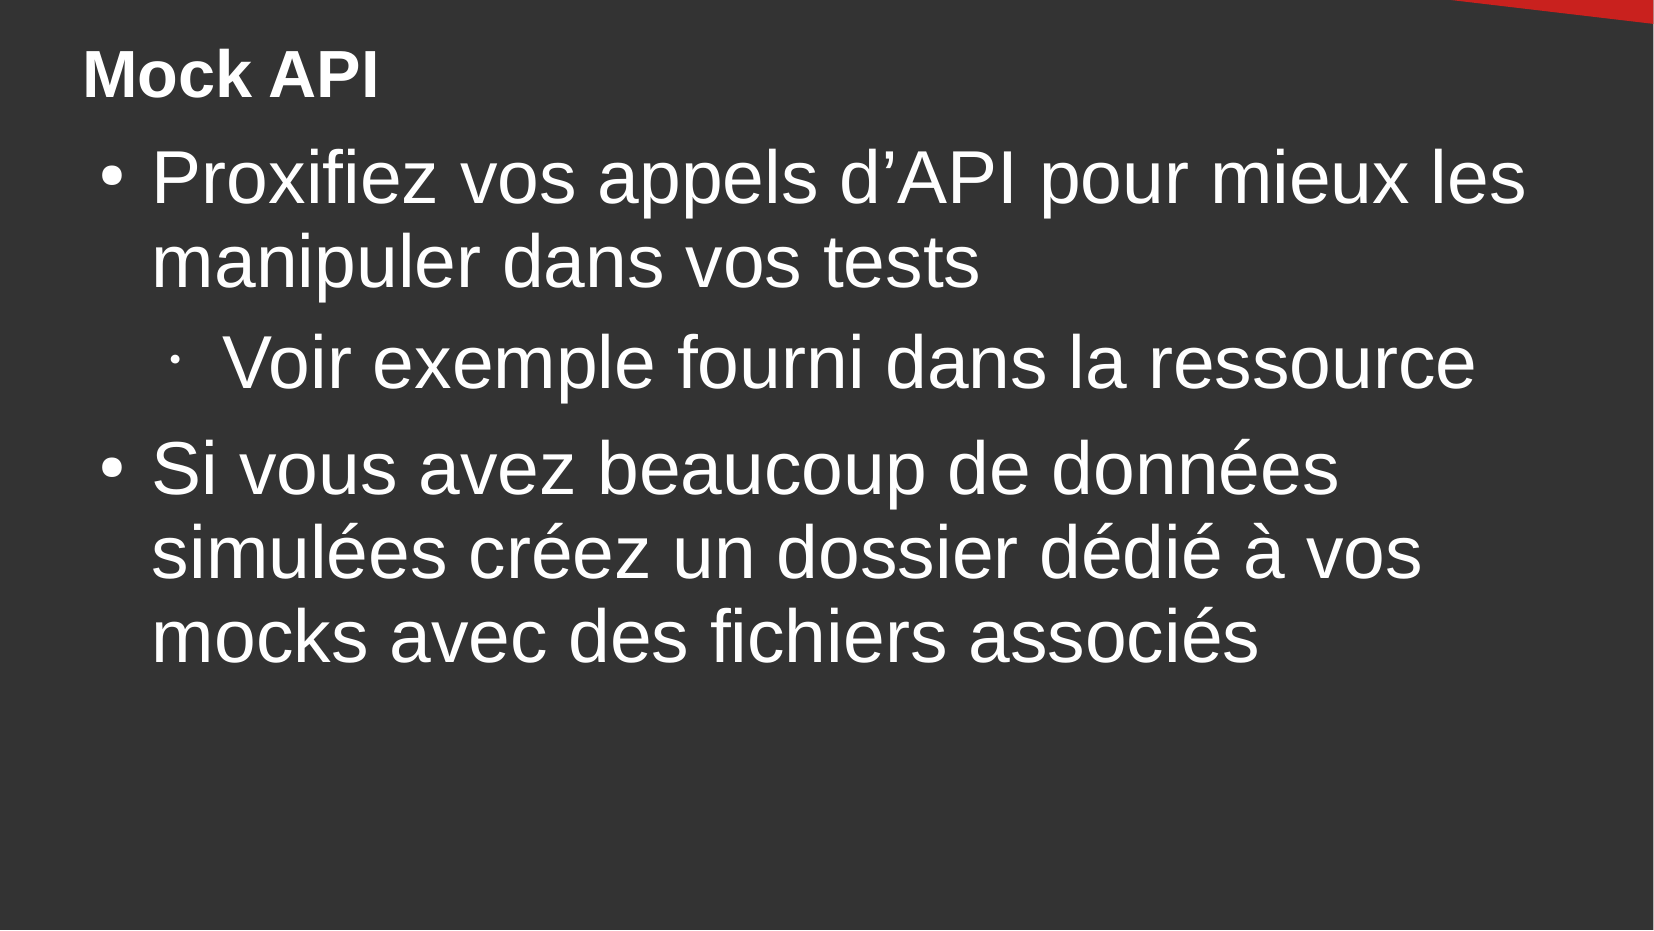

# Mock API
Proxifiez vos appels d’API pour mieux les manipuler dans vos tests
Voir exemple fourni dans la ressource
Si vous avez beaucoup de données simulées créez un dossier dédié à vos mocks avec des fichiers associés